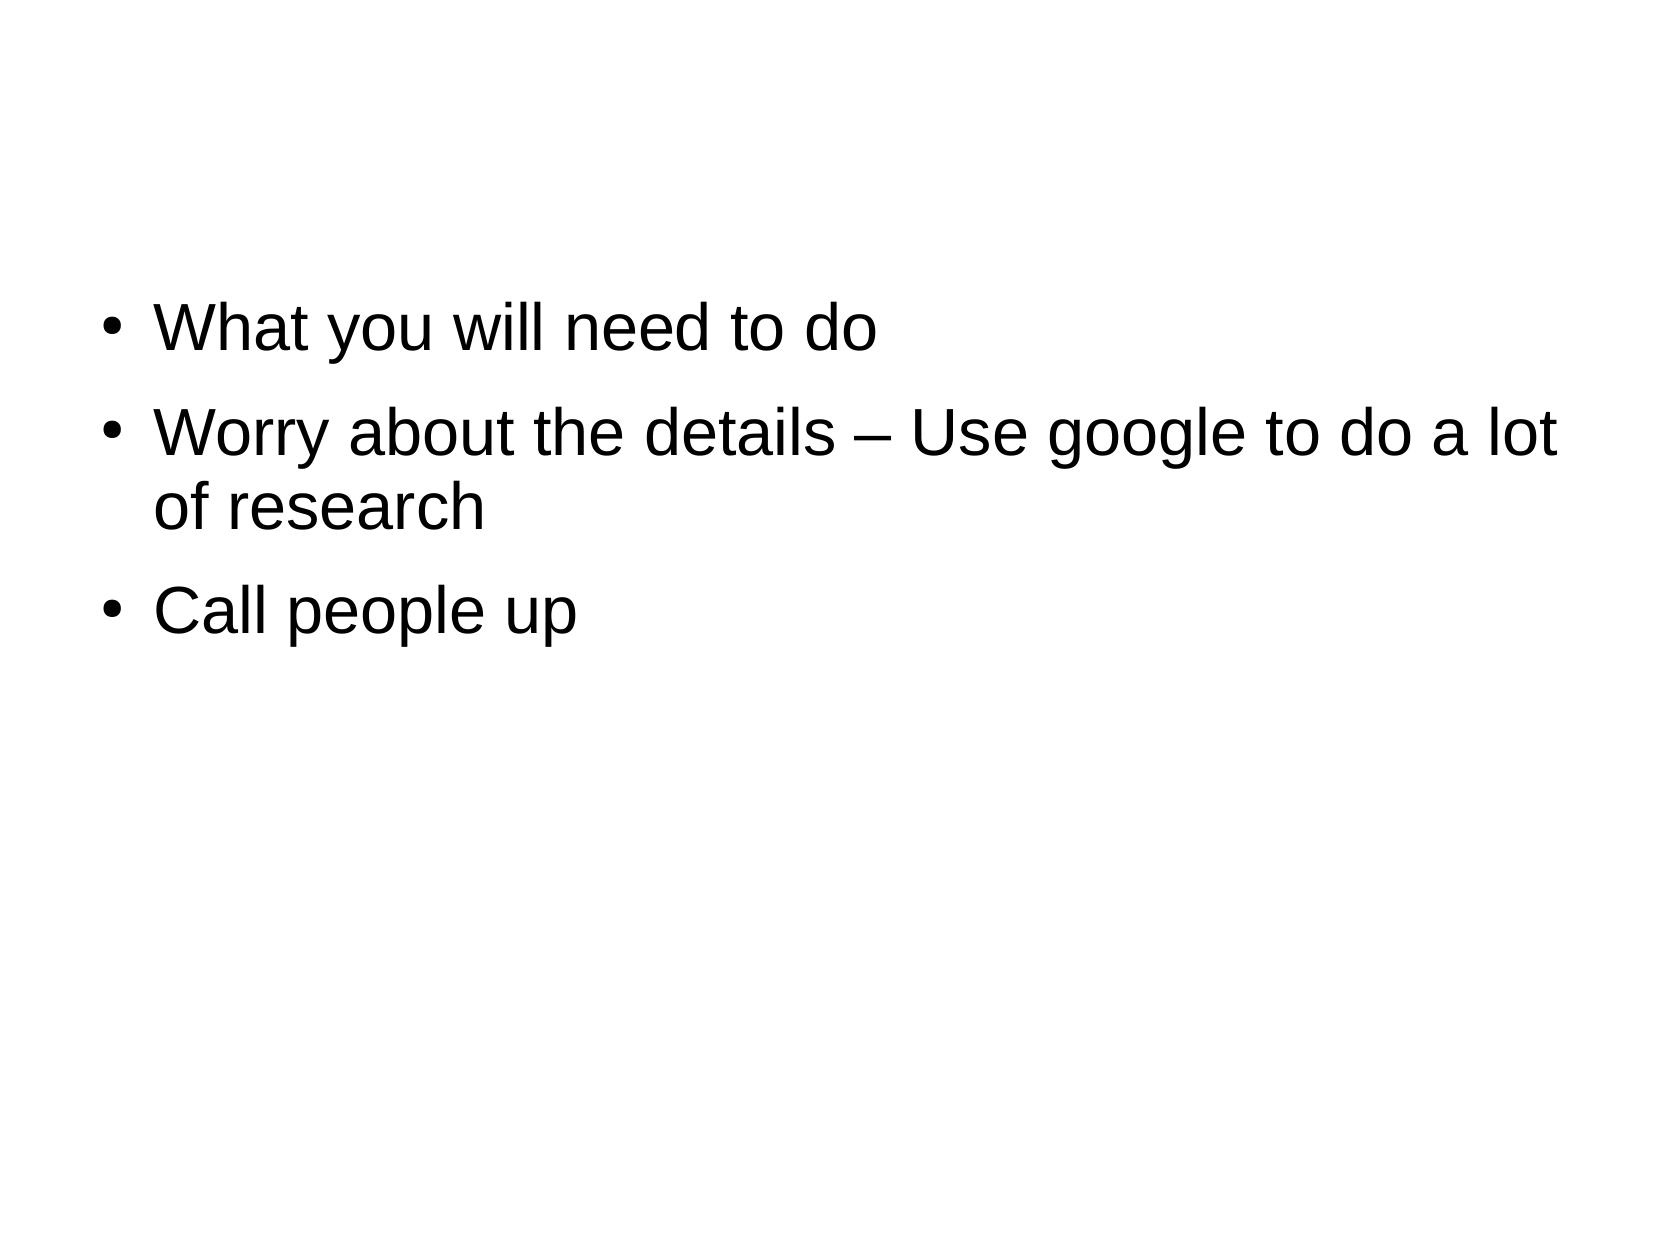

#
What you will need to do
Worry about the details – Use google to do a lot of research
Call people up